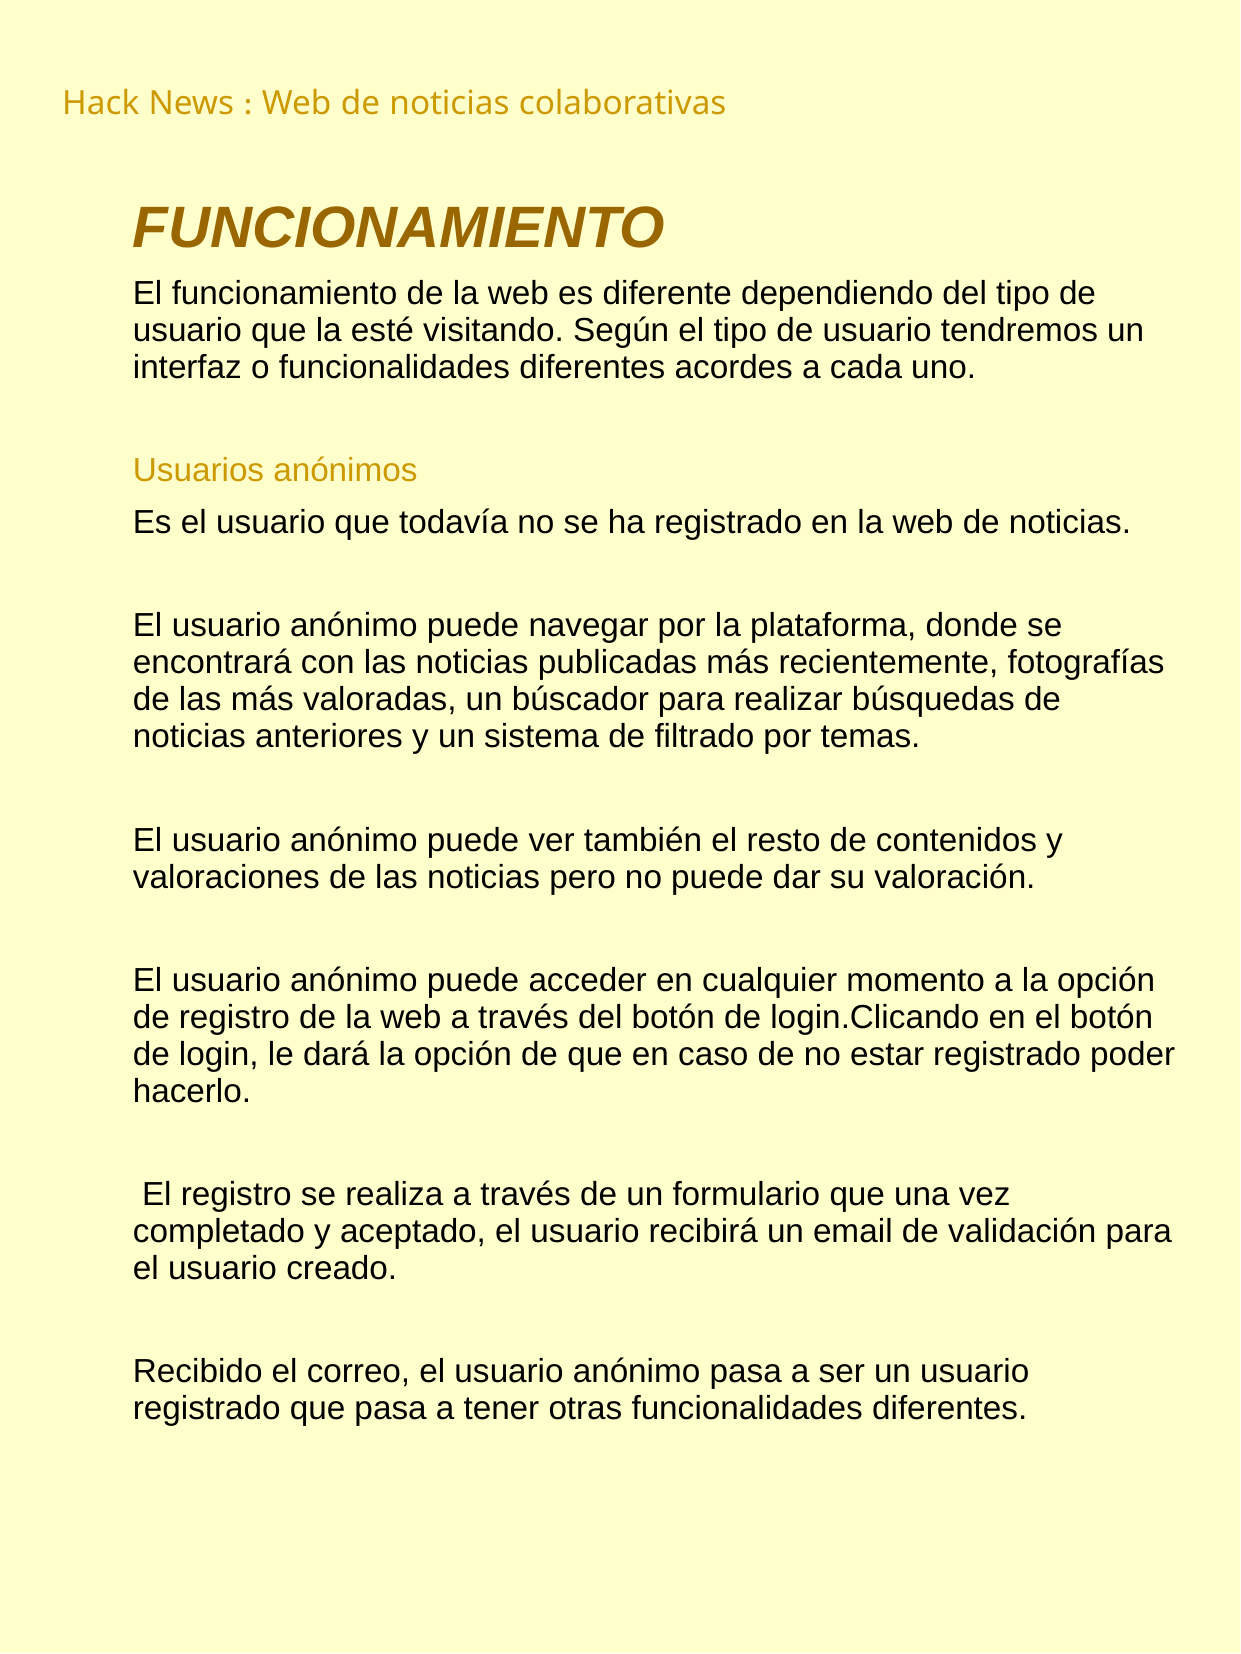

# Hack News : Web de noticias colaborativas
FUNCIONAMIENTO
El funcionamiento de la web es diferente dependiendo del tipo de usuario que la esté visitando. Según el tipo de usuario tendremos un interfaz o funcionalidades diferentes acordes a cada uno.
Usuarios anónimos
Es el usuario que todavía no se ha registrado en la web de noticias.
El usuario anónimo puede navegar por la plataforma, donde se encontrará con las noticias publicadas más recientemente, fotografías de las más valoradas, un búscador para realizar búsquedas de noticias anteriores y un sistema de filtrado por temas.
El usuario anónimo puede ver también el resto de contenidos y valoraciones de las noticias pero no puede dar su valoración.
El usuario anónimo puede acceder en cualquier momento a la opción de registro de la web a través del botón de login.Clicando en el botón de login, le dará la opción de que en caso de no estar registrado poder hacerlo.
 El registro se realiza a través de un formulario que una vez completado y aceptado, el usuario recibirá un email de validación para el usuario creado.
Recibido el correo, el usuario anónimo pasa a ser un usuario registrado que pasa a tener otras funcionalidades diferentes.